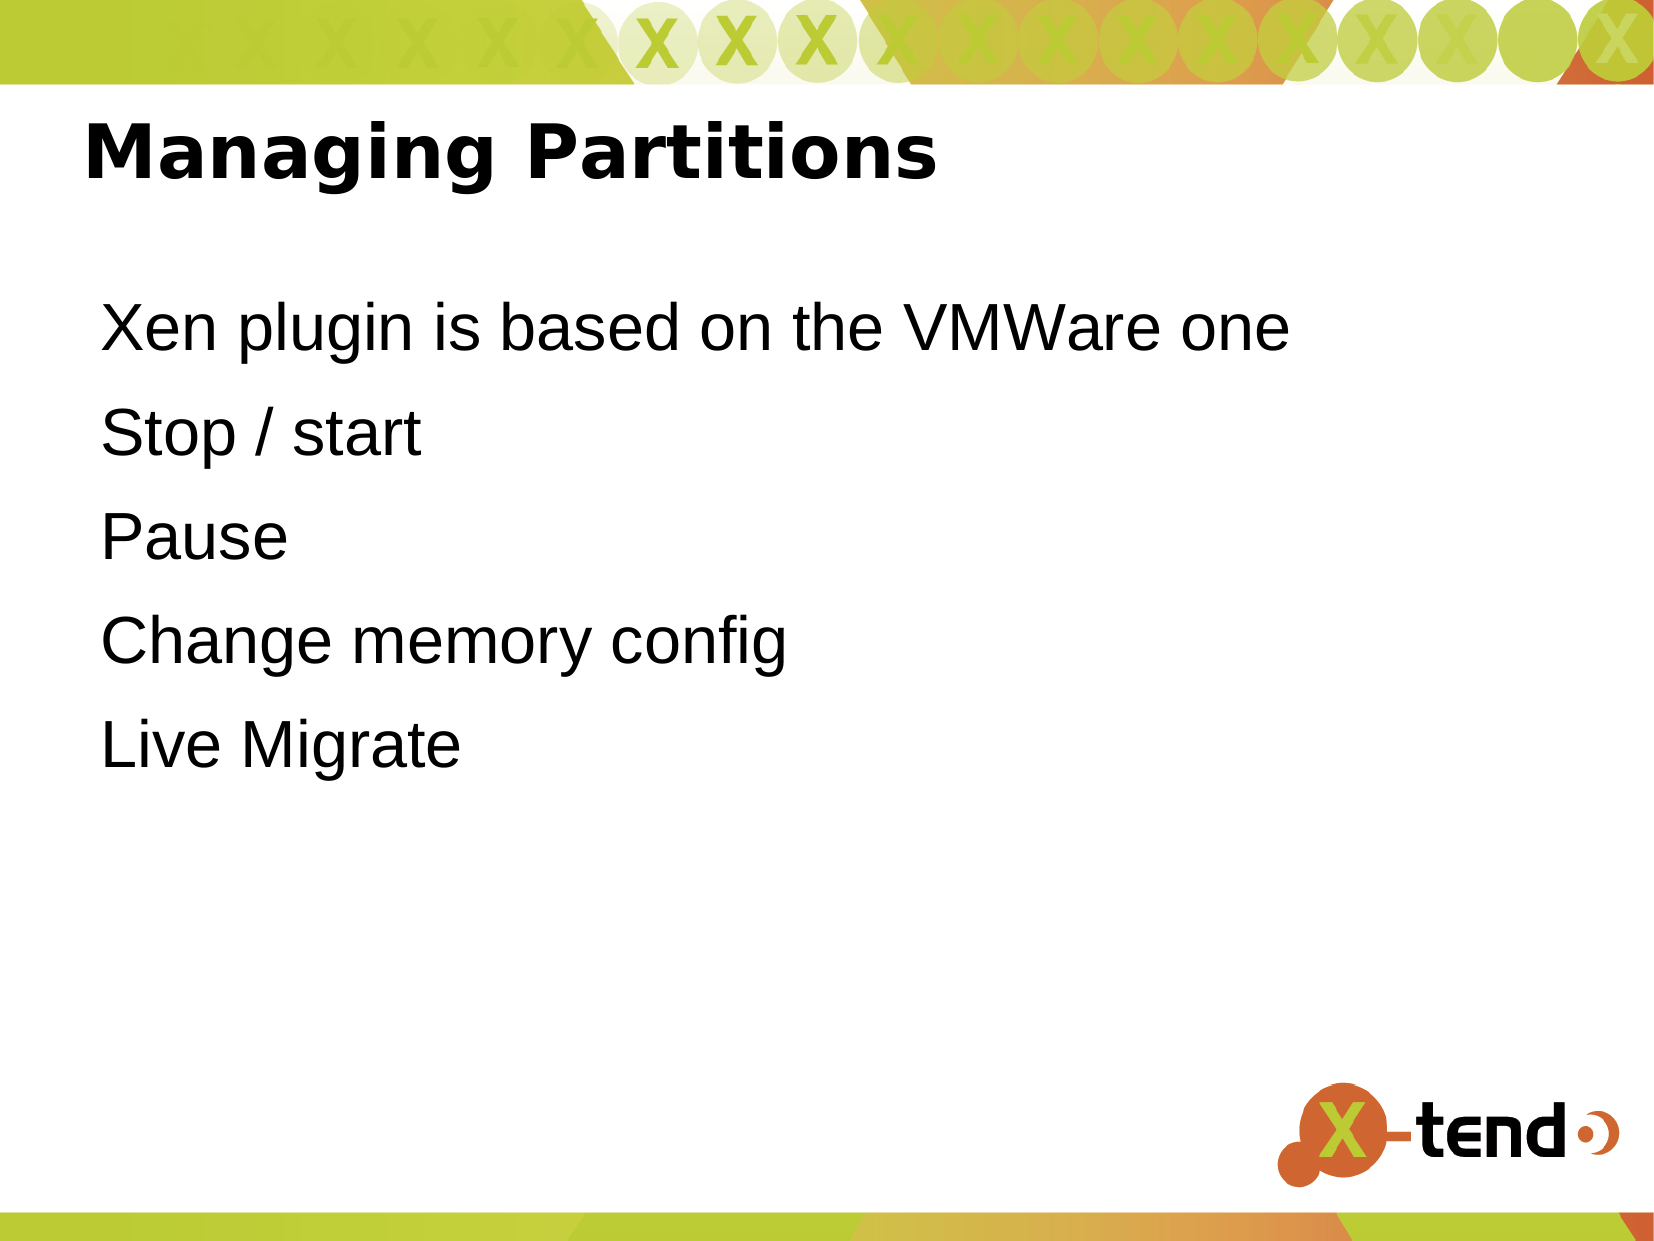

# Managing Partitions
Xen plugin is based on the VMWare one
Stop / start
Pause
Change memory config
Live Migrate